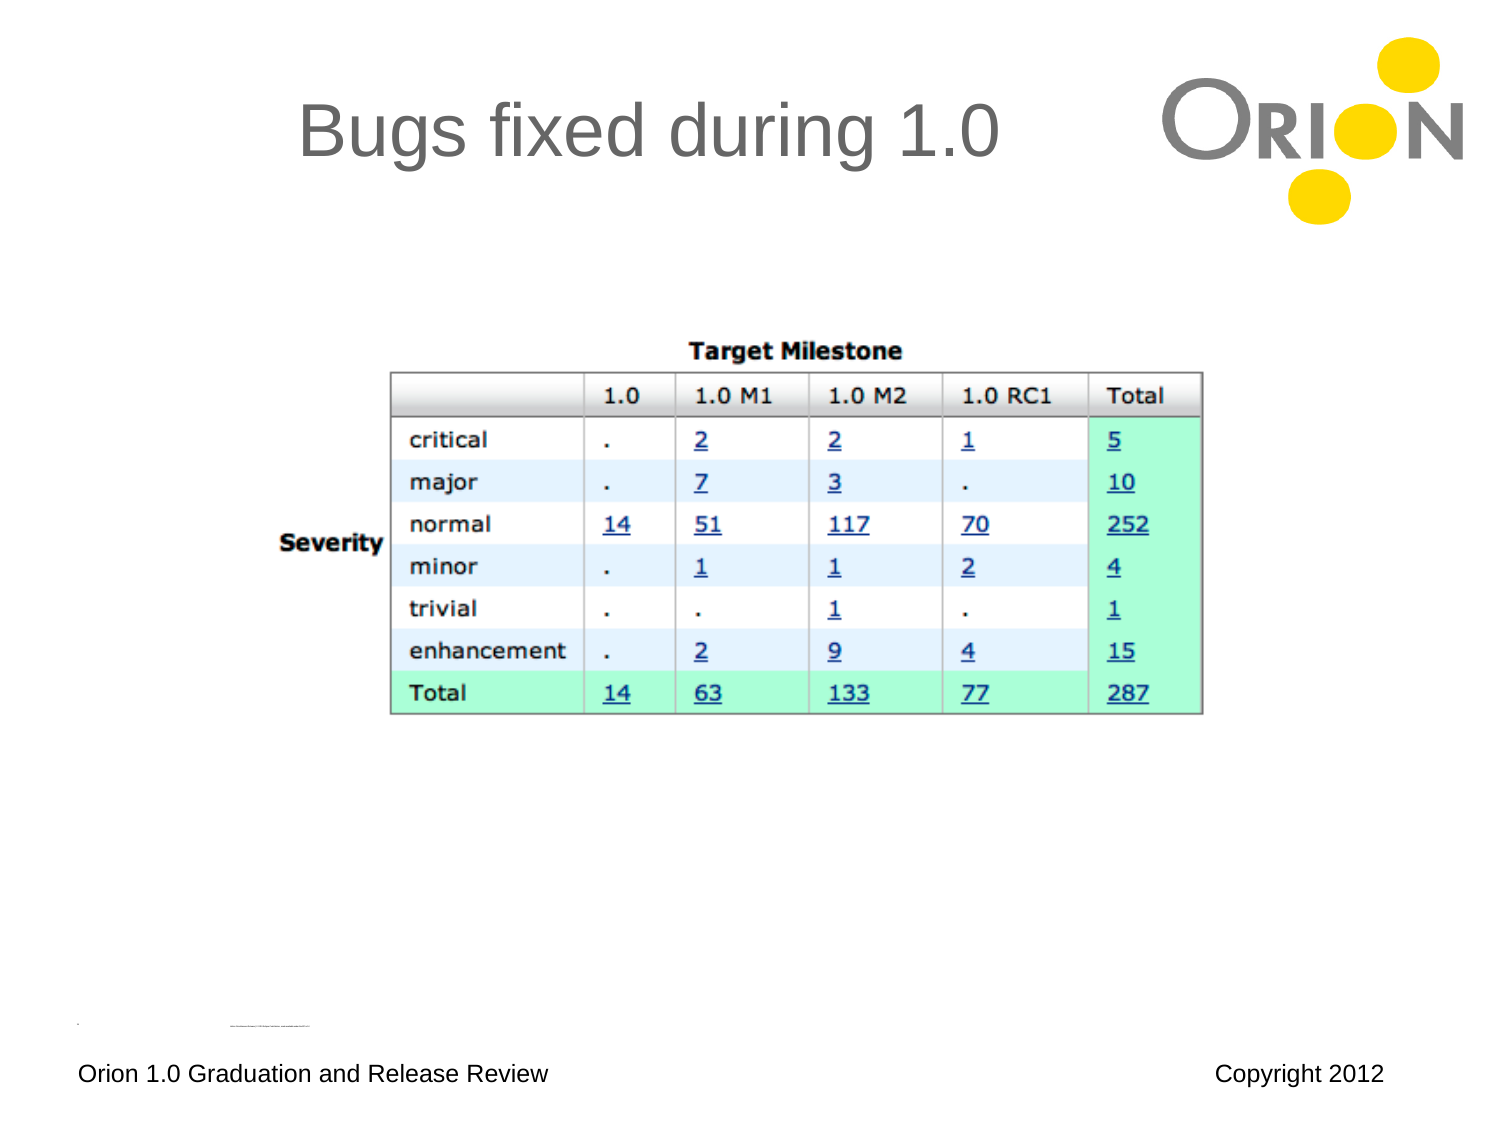

# Bugs fixed during 1.0
19
Copyright 2011